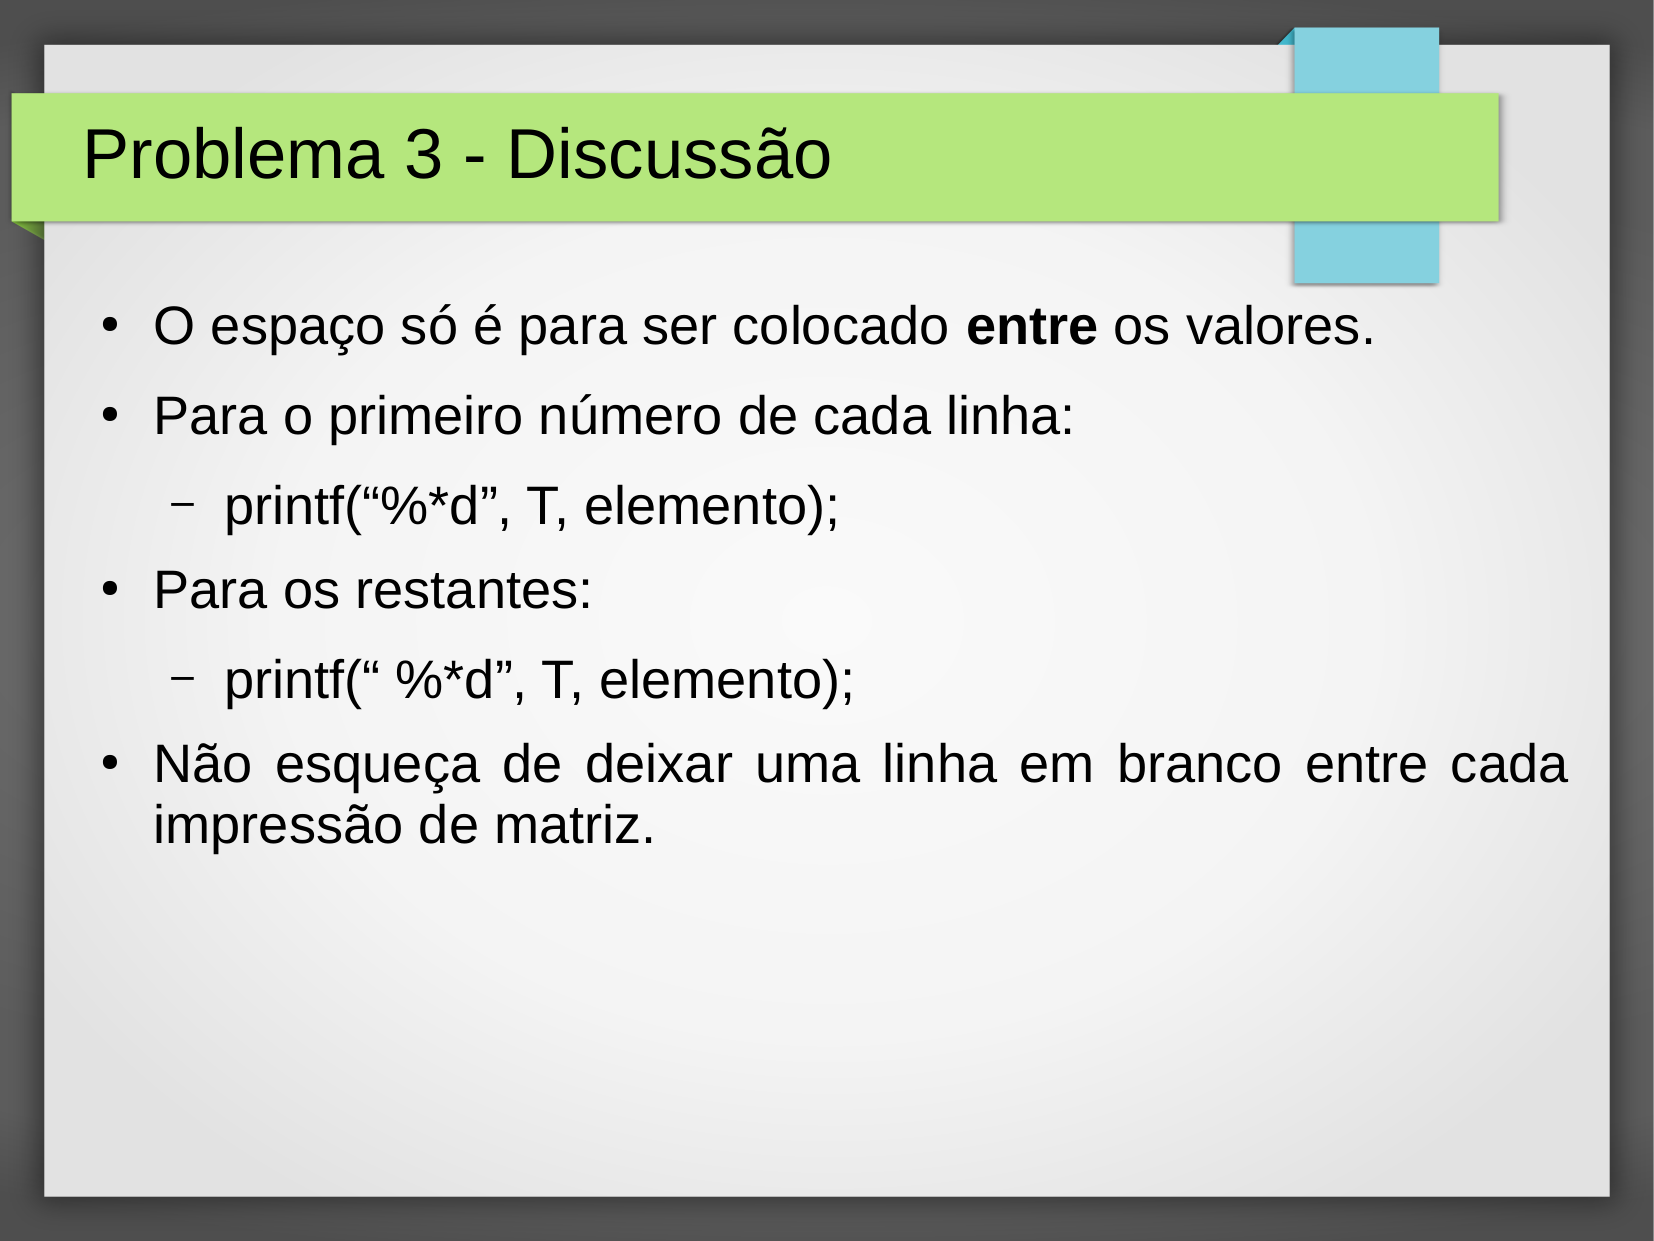

# Problema 3 - Discussão
O espaço só é para ser colocado entre os valores.
Para o primeiro número de cada linha:
printf(“%*d”, T, elemento);
Para os restantes:
printf(“ %*d”, T, elemento);
Não esqueça de deixar uma linha em branco entre cada impressão de matriz.